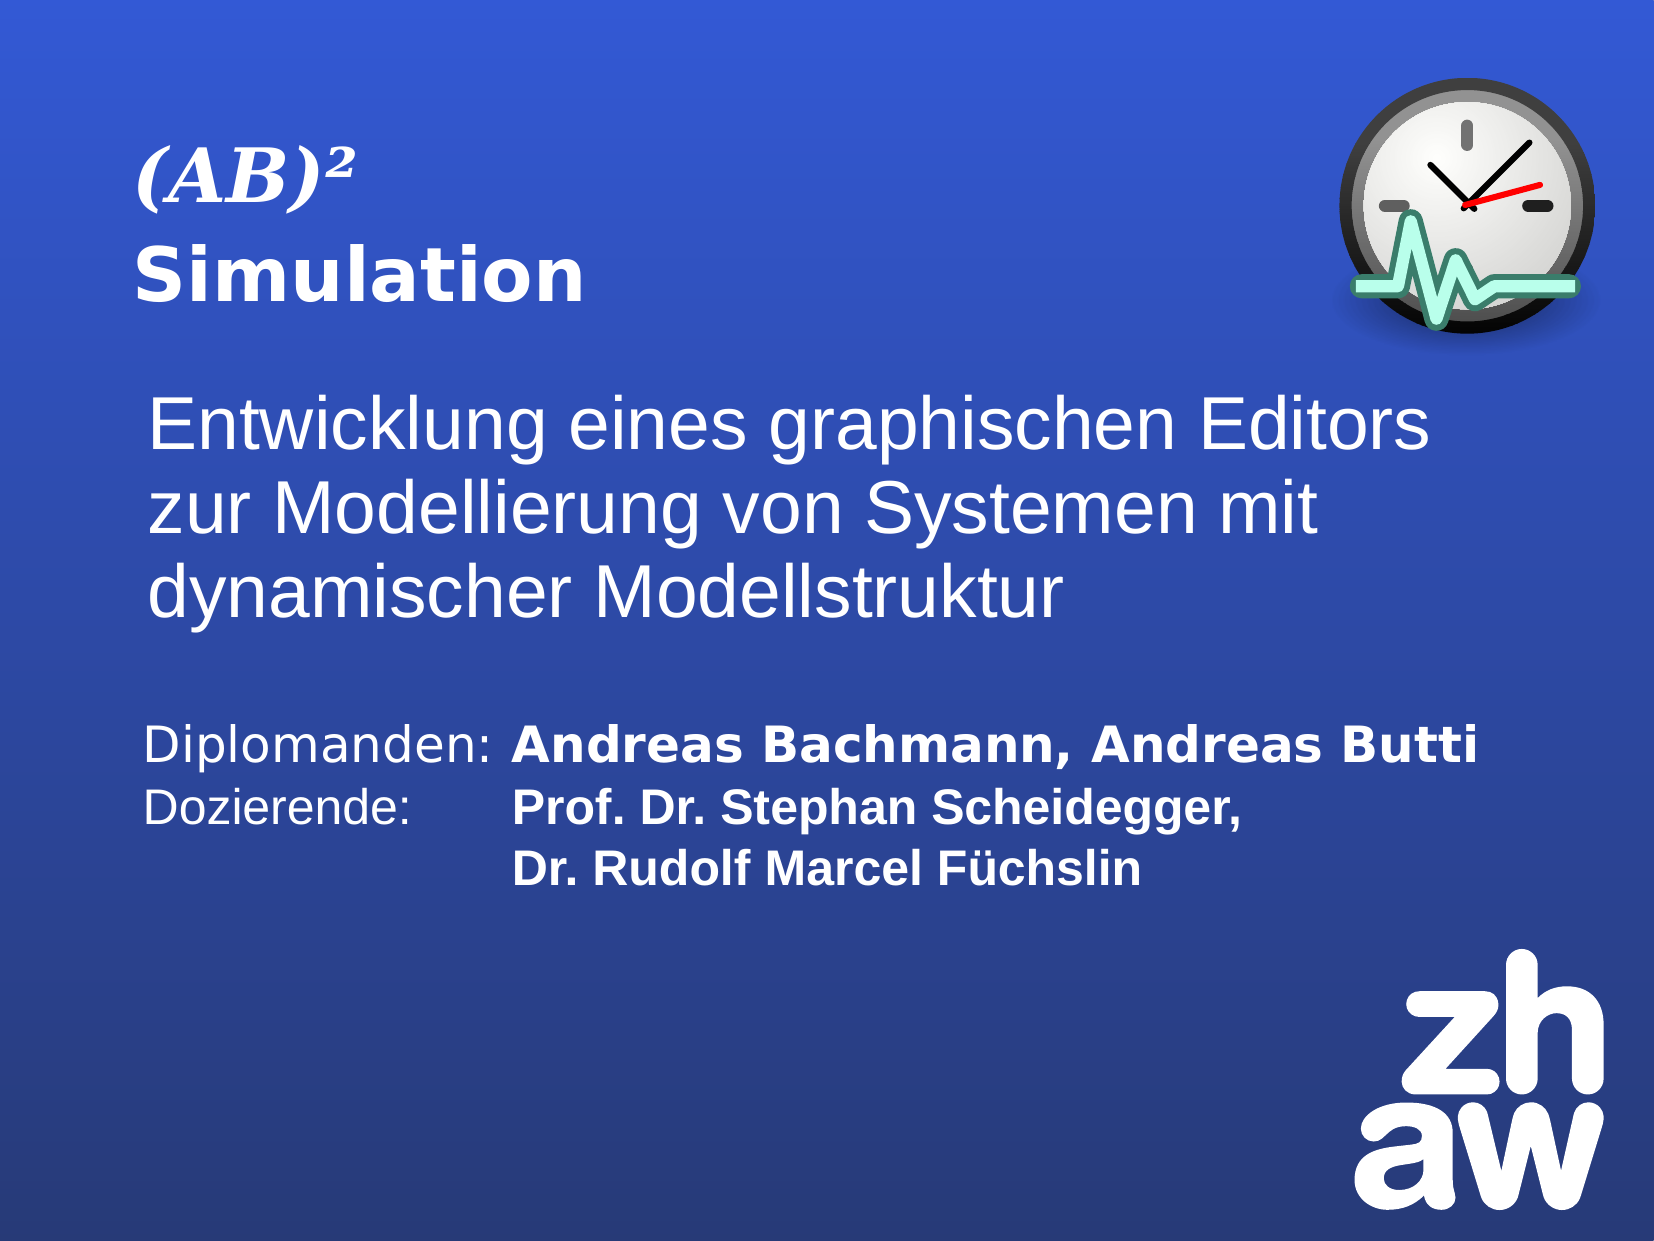

(AB)²
Simulation
Entwicklung eines graphischen Editors zur Modellierung von Systemen mit dynamischer Modellstruktur
Diplomanden:	Andreas Bachmann, Andreas Butti
Dozierende:		Prof. Dr. Stephan Scheidegger,
					Dr. Rudolf Marcel Füchslin